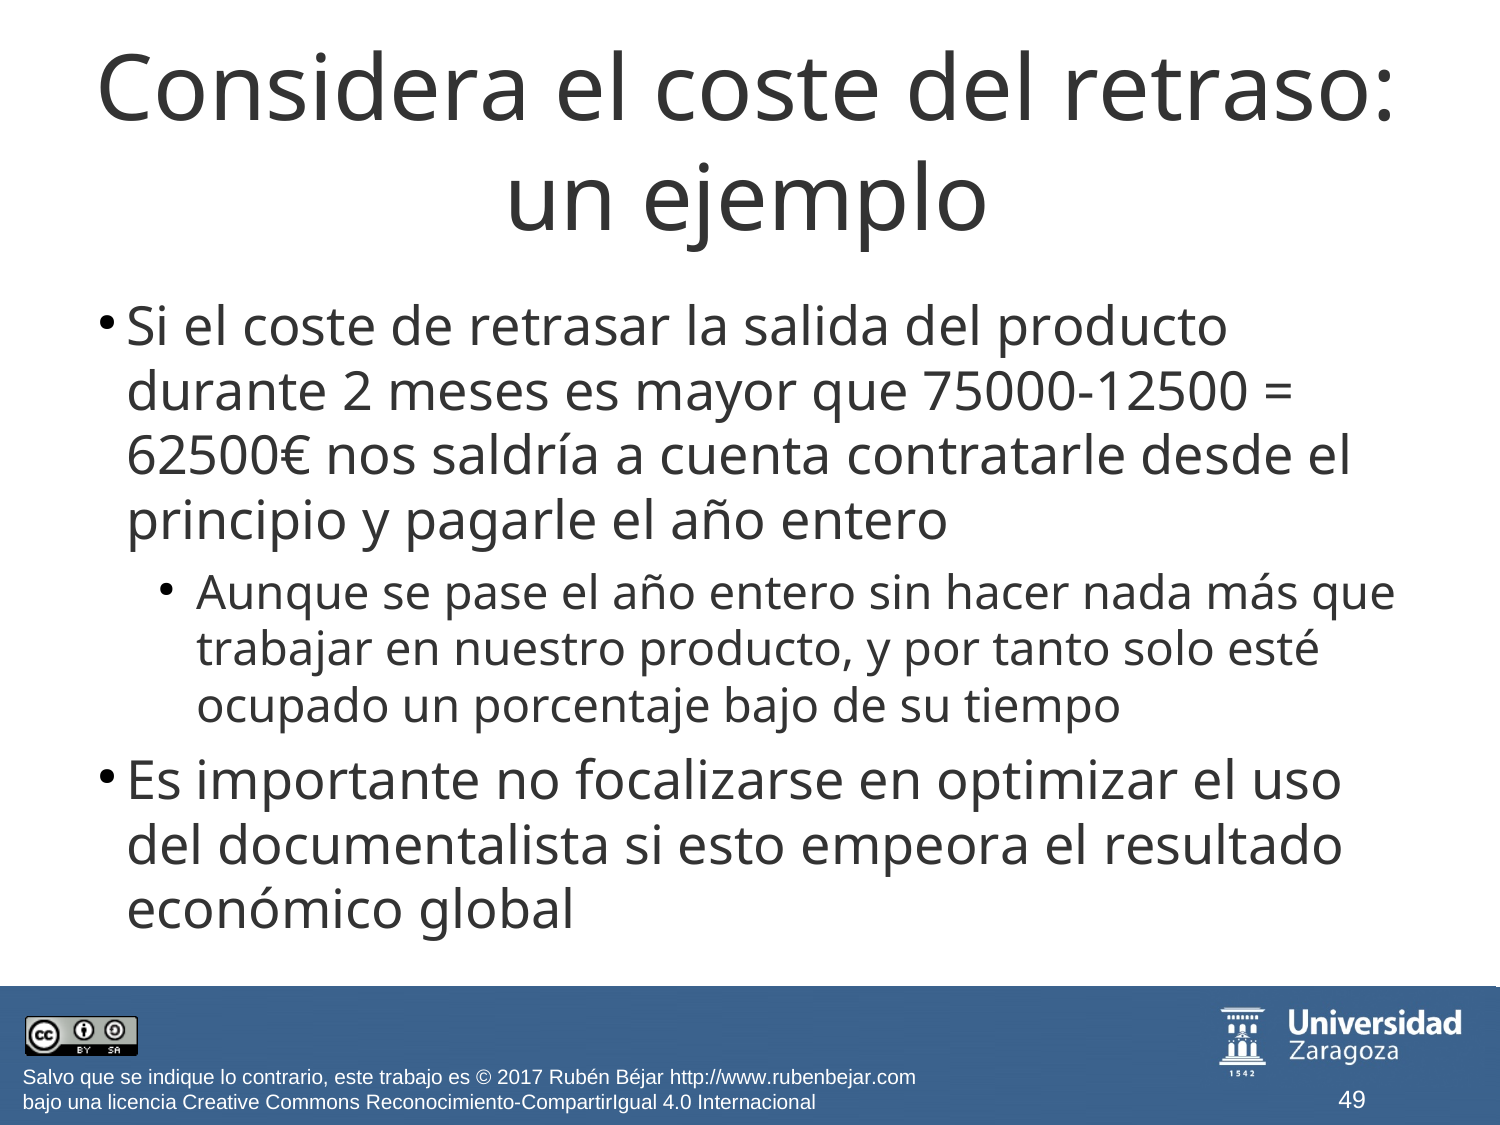

# Considera el coste del retraso: un ejemplo
Si el coste de retrasar la salida del producto durante 2 meses es mayor que 75000-12500 = 62500€ nos saldría a cuenta contratarle desde el principio y pagarle el año entero
Aunque se pase el año entero sin hacer nada más que trabajar en nuestro producto, y por tanto solo esté ocupado un porcentaje bajo de su tiempo
Es importante no focalizarse en optimizar el uso del documentalista si esto empeora el resultado económico global